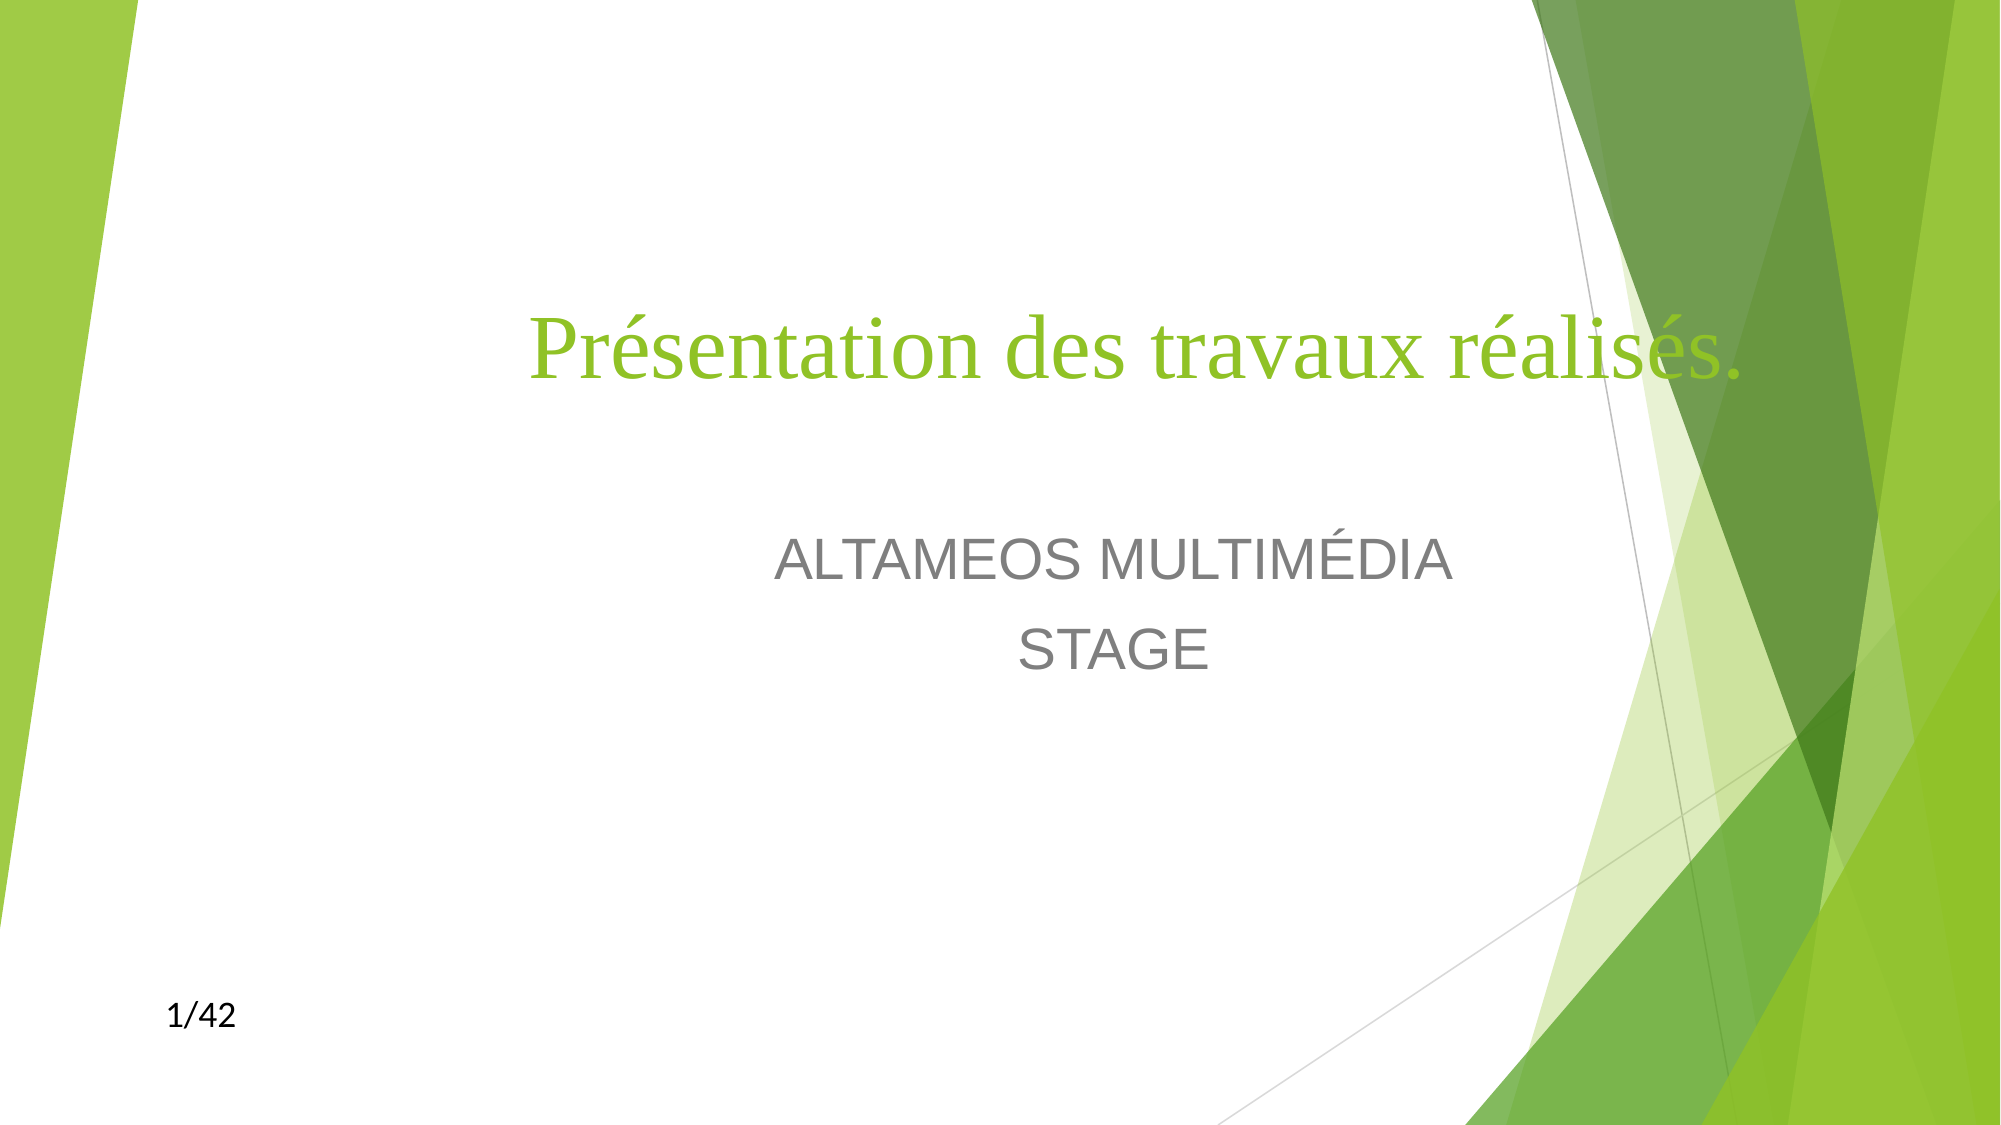

# Présentation des travaux réalisés.
ALTAMEOS MULTIMÉDIA
STAGE
1/42